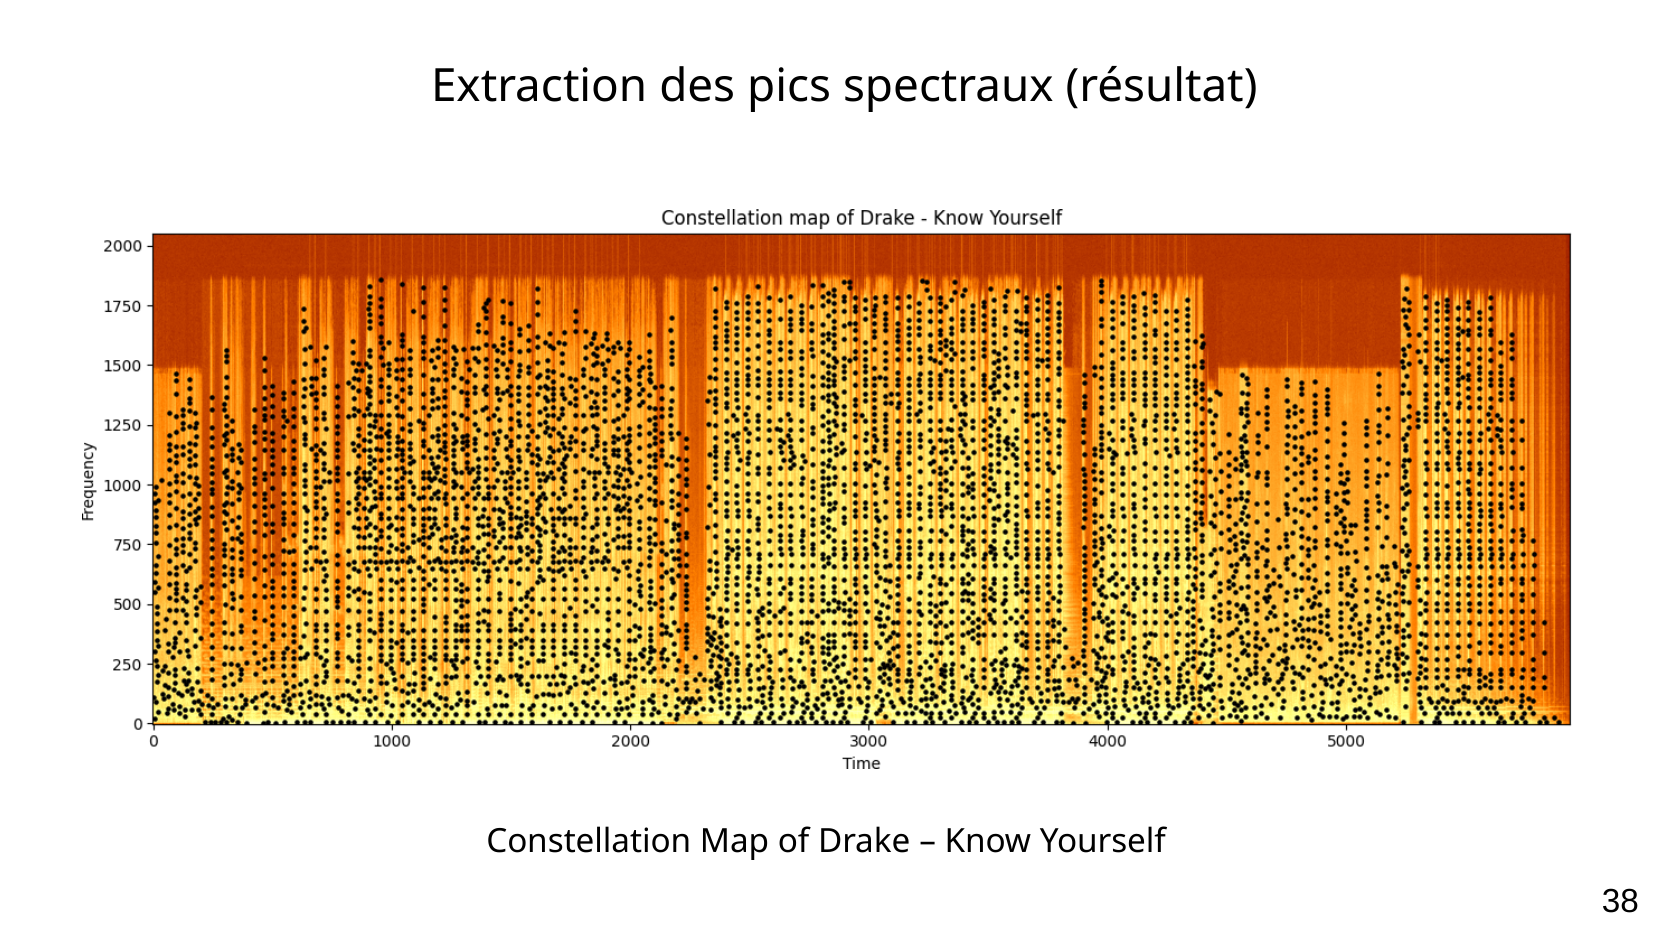

Extraction des pics spectraux (résultat)
Constellation Map of Drake – Know Yourself